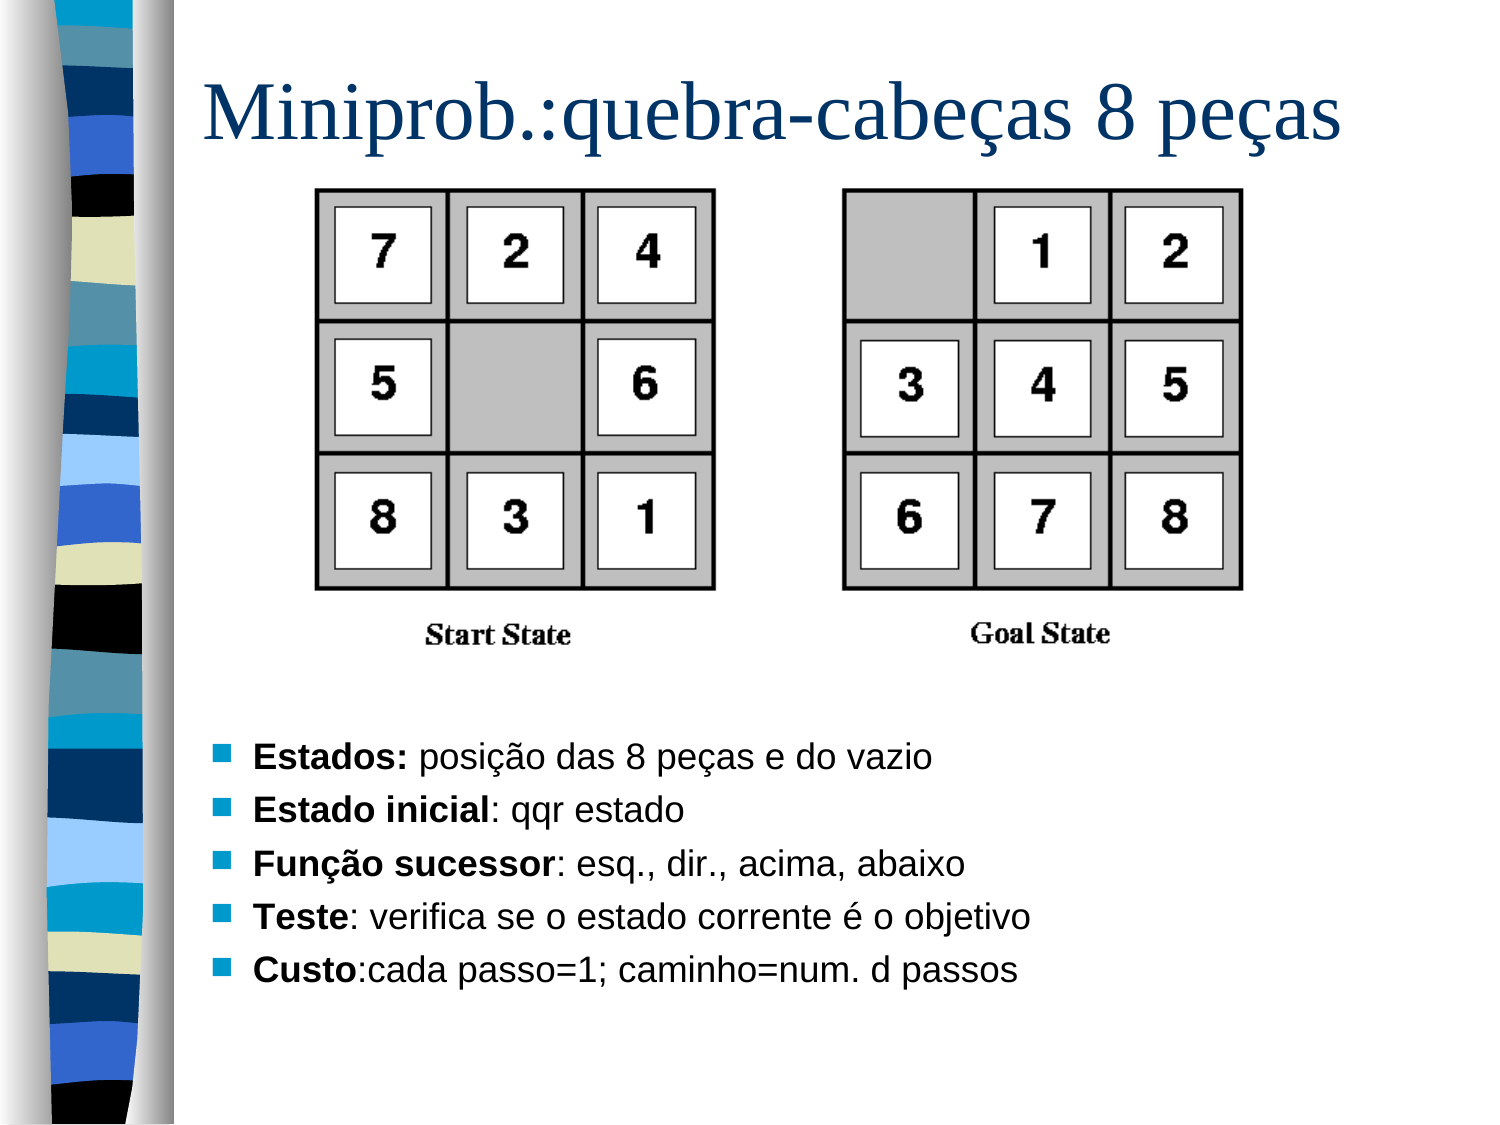

# Miniprob.:quebra-cabeças 8 peças
Estados: posição das 8 peças e do vazio
Estado inicial: qqr estado
Função sucessor: esq., dir., acima, abaixo
Teste: verifica se o estado corrente é o objetivo
Custo:cada passo=1; caminho=num. d passos